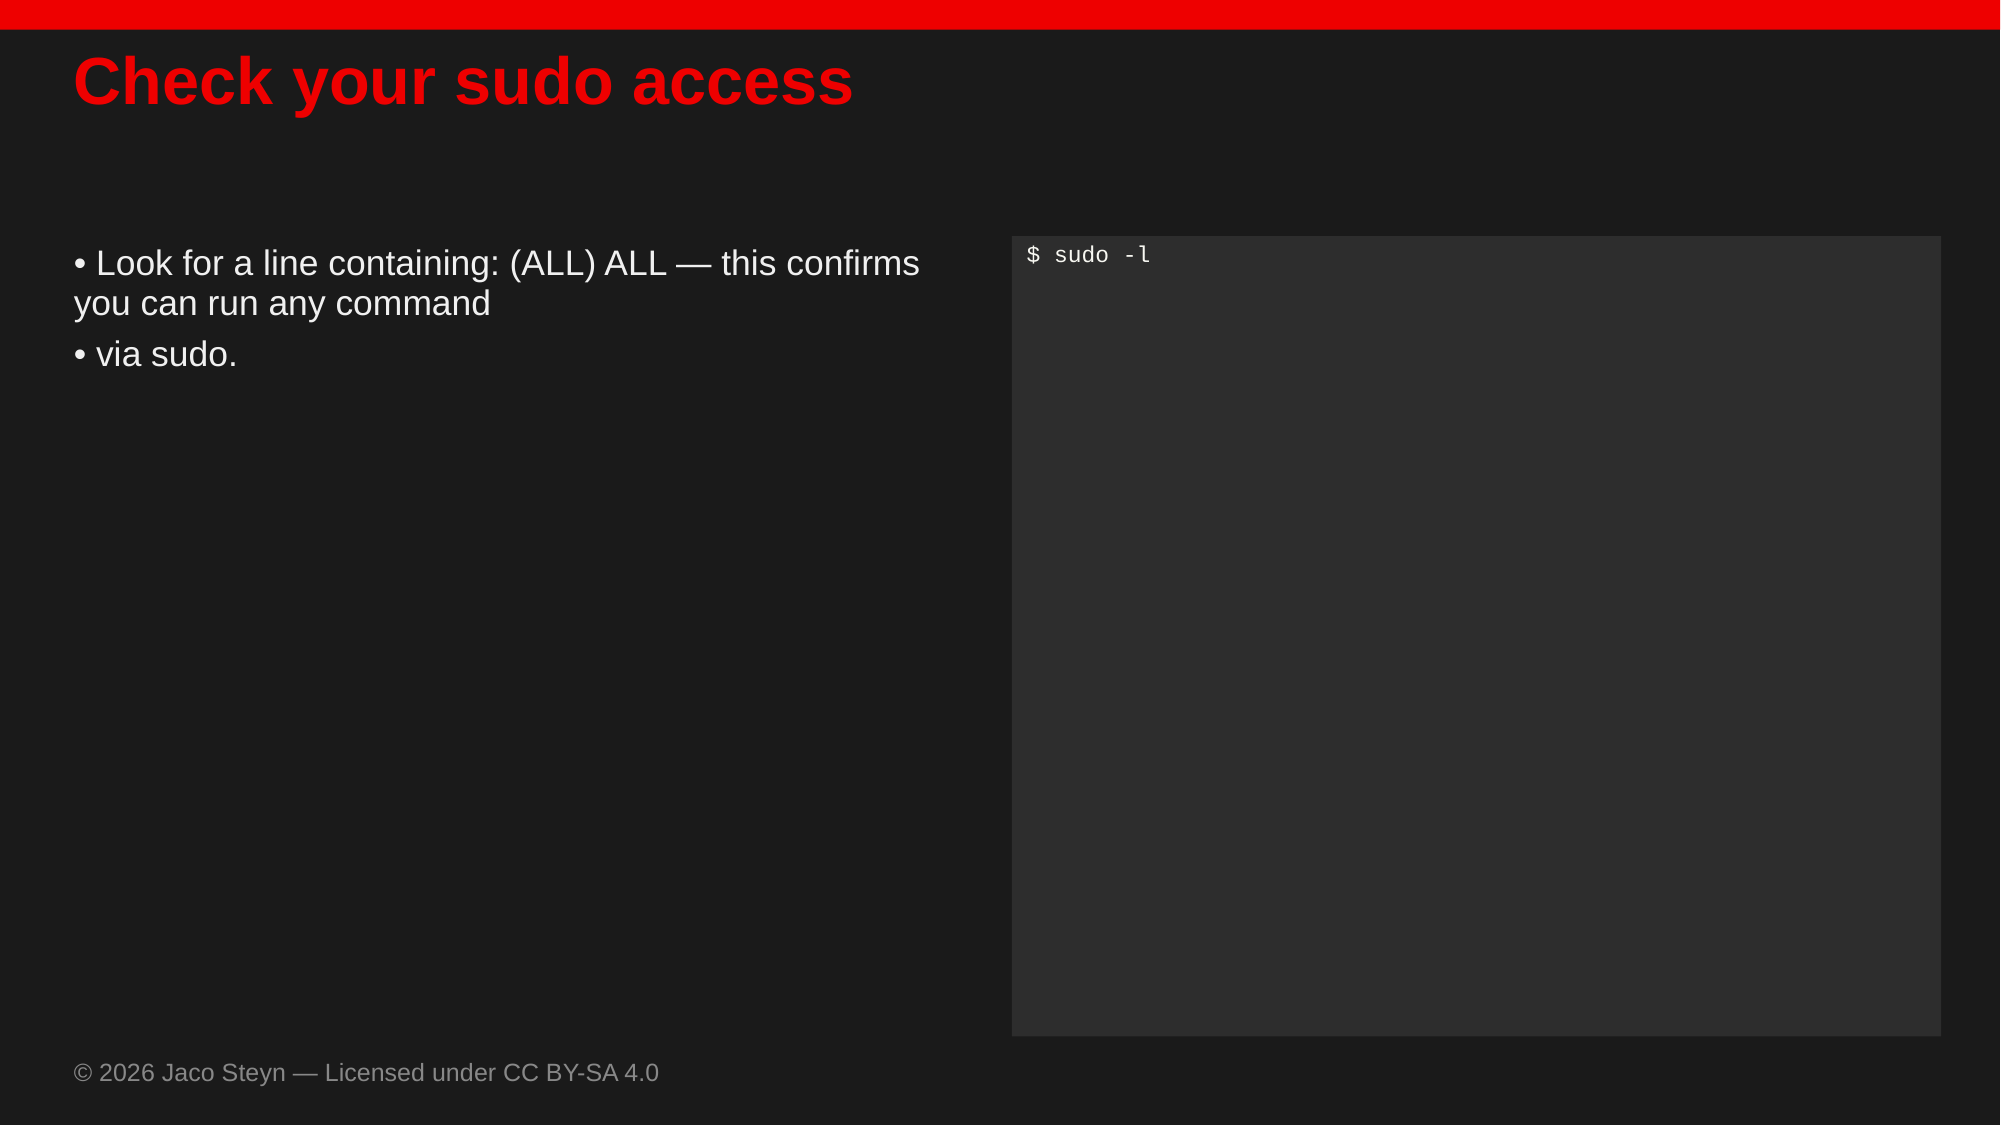

Check your sudo access
• Look for a line containing: (ALL) ALL — this confirms you can run any command
• via sudo.
$ sudo -l
© 2026 Jaco Steyn — Licensed under CC BY-SA 4.0